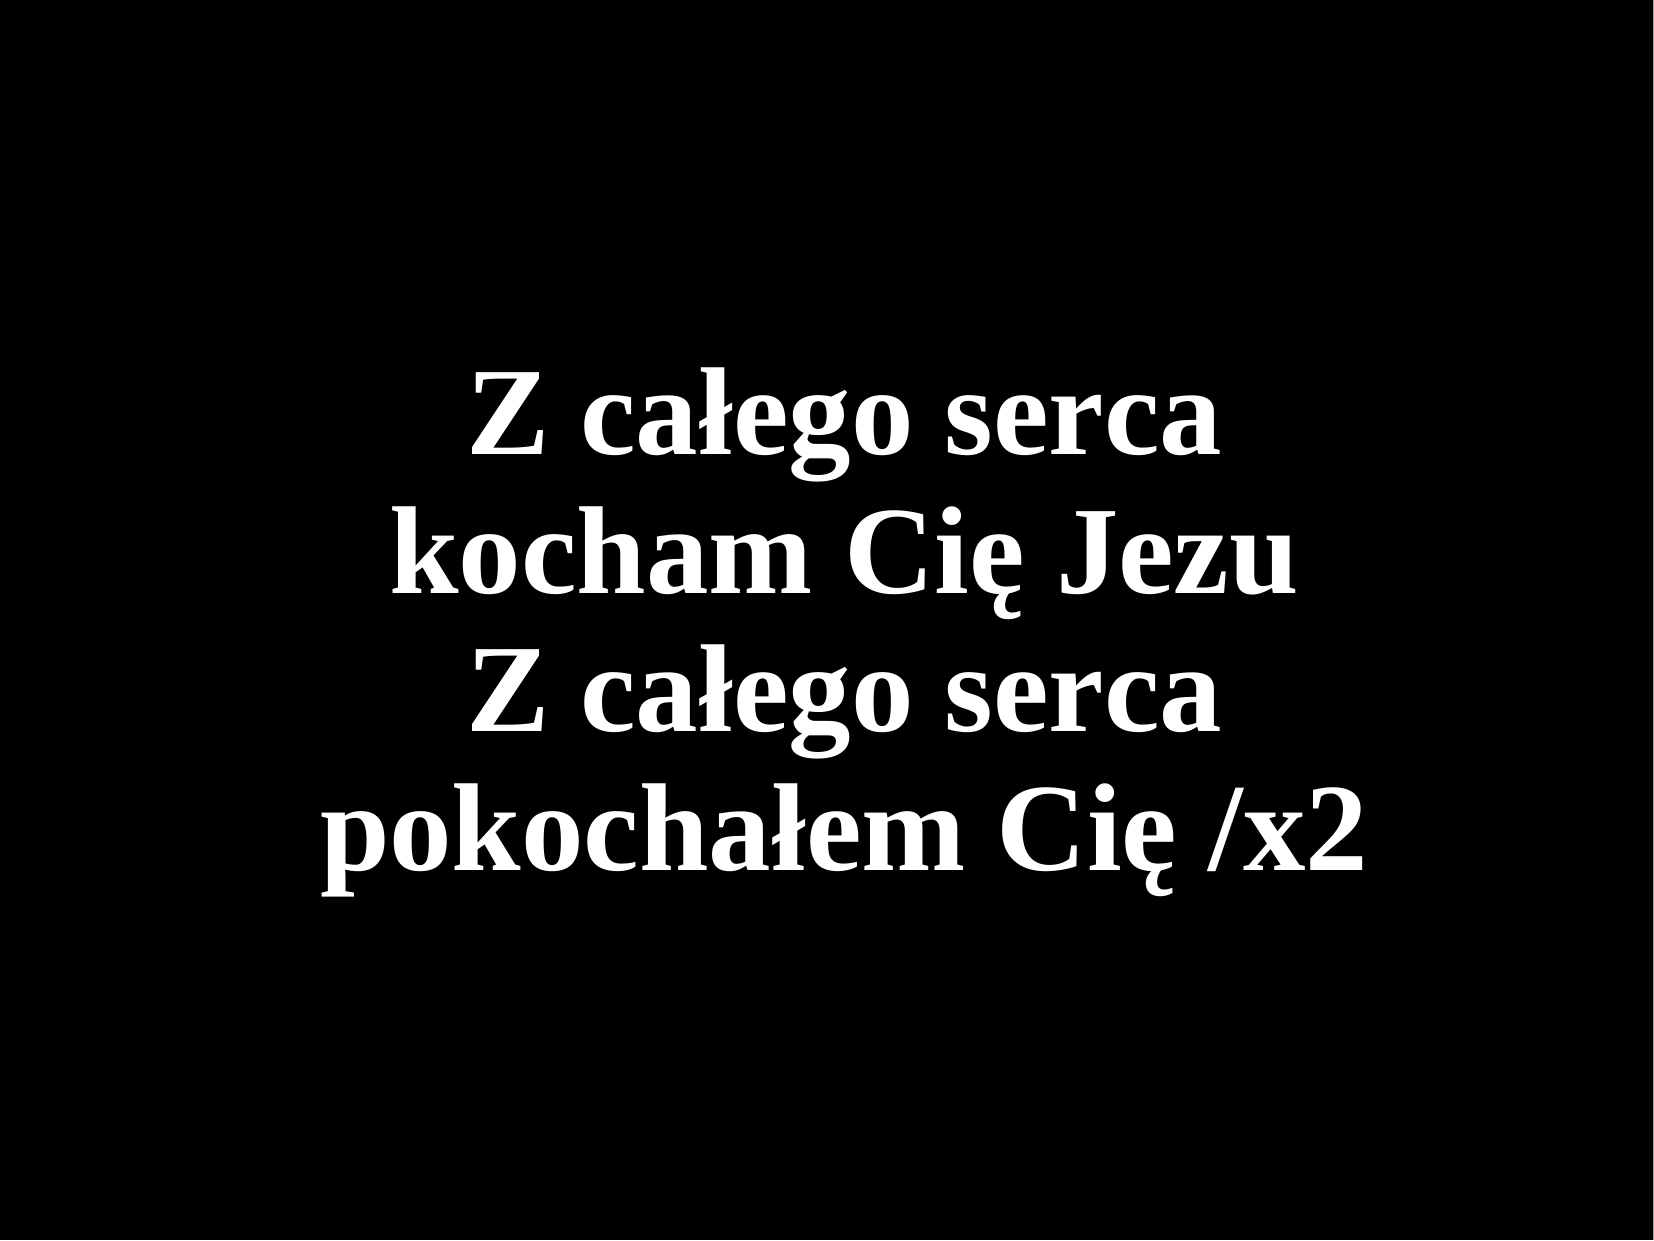

# Z całego serca
kocham Cię Jezu
Z całego serca
pokochałem Cię /x2